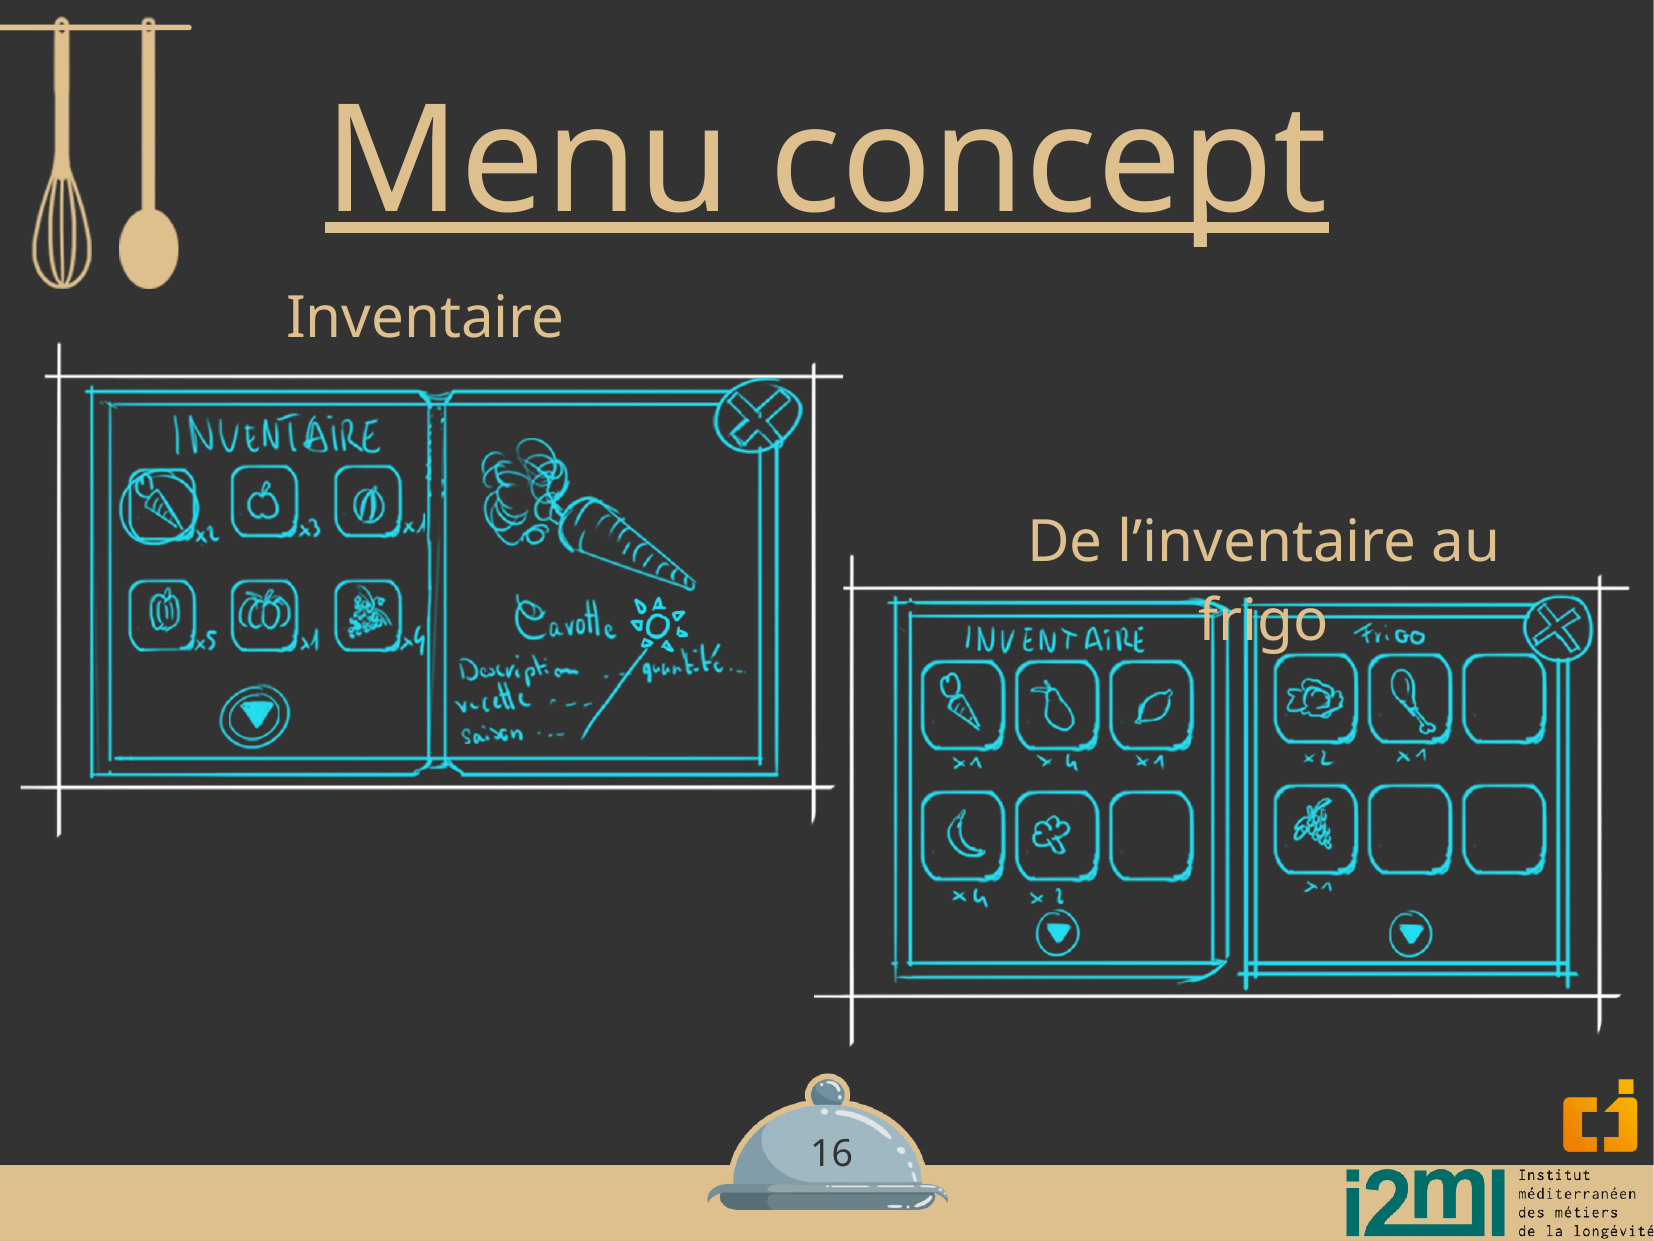

# Menu concept
Inventaire
De l’inventaire au frigo